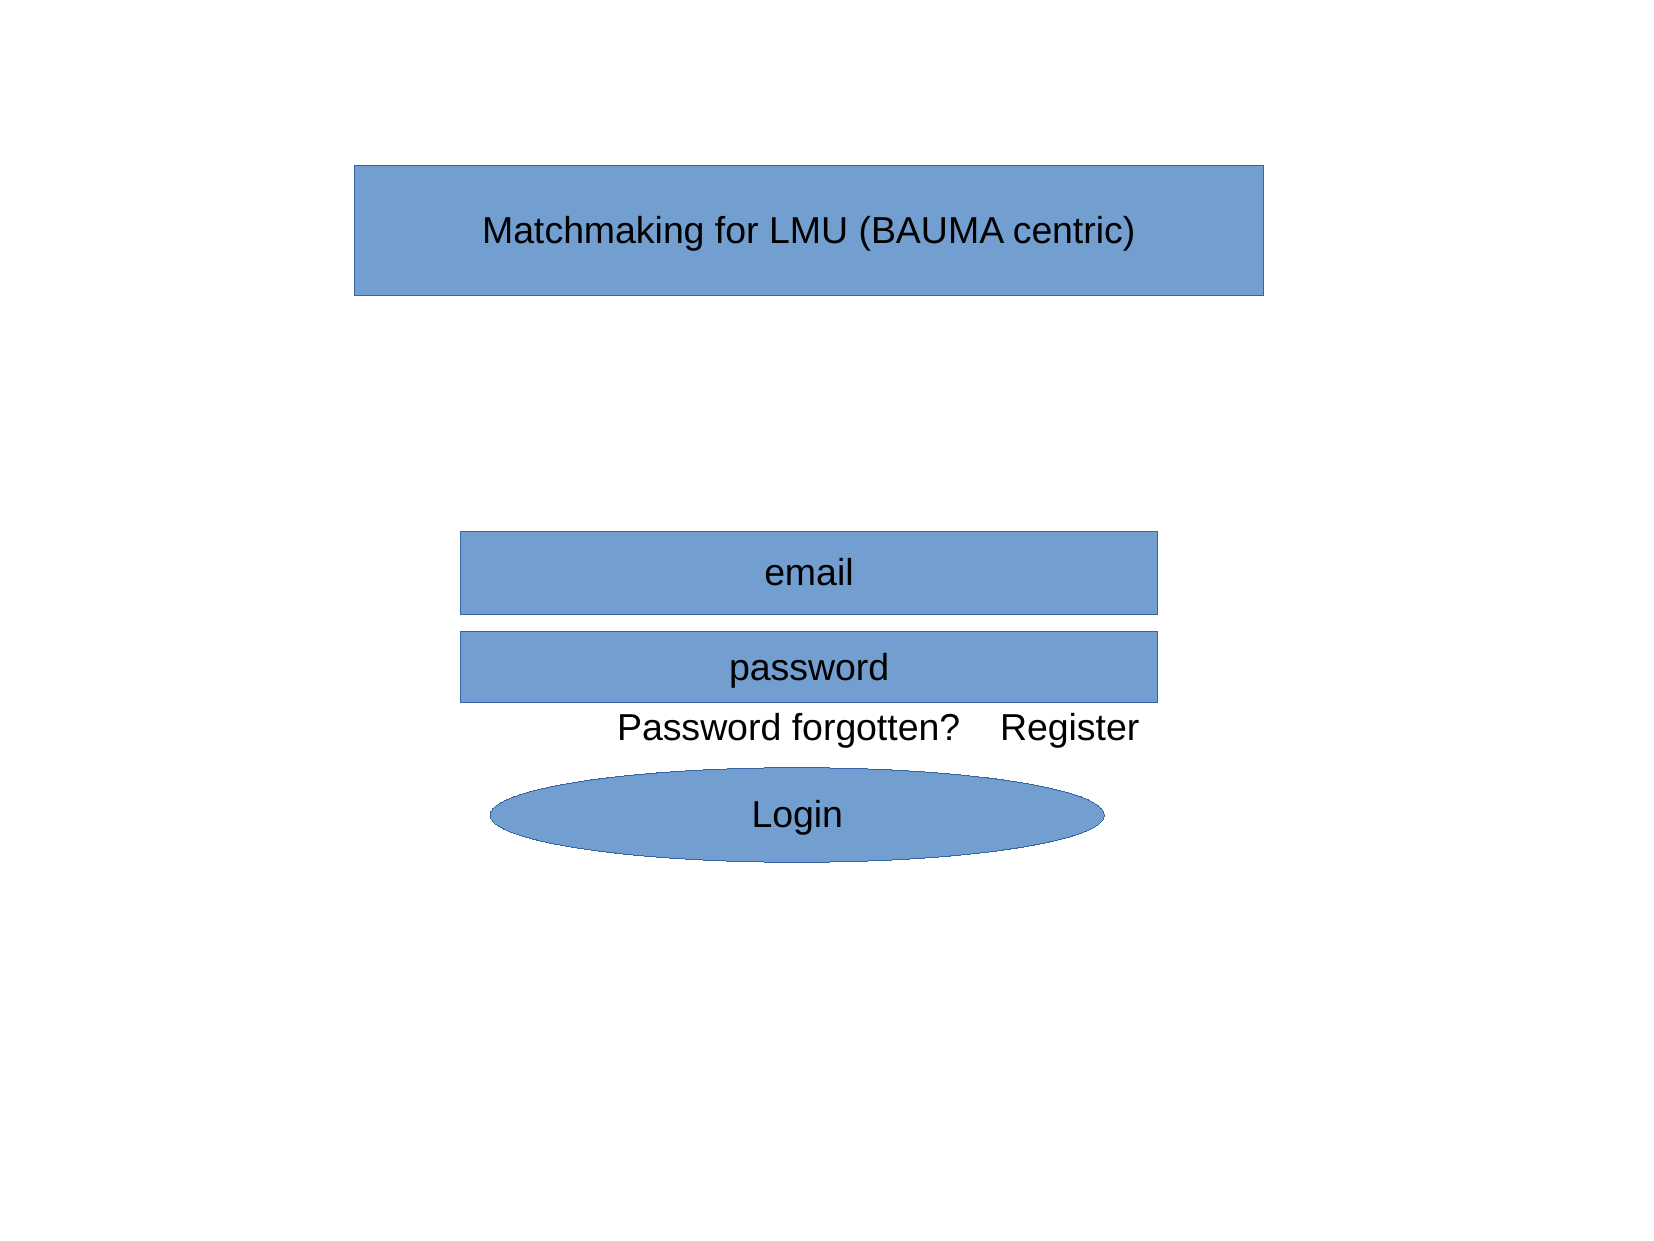

Matchmaking for LMU (BAUMA centric)
email
password
Password forgotten?
Register
Login